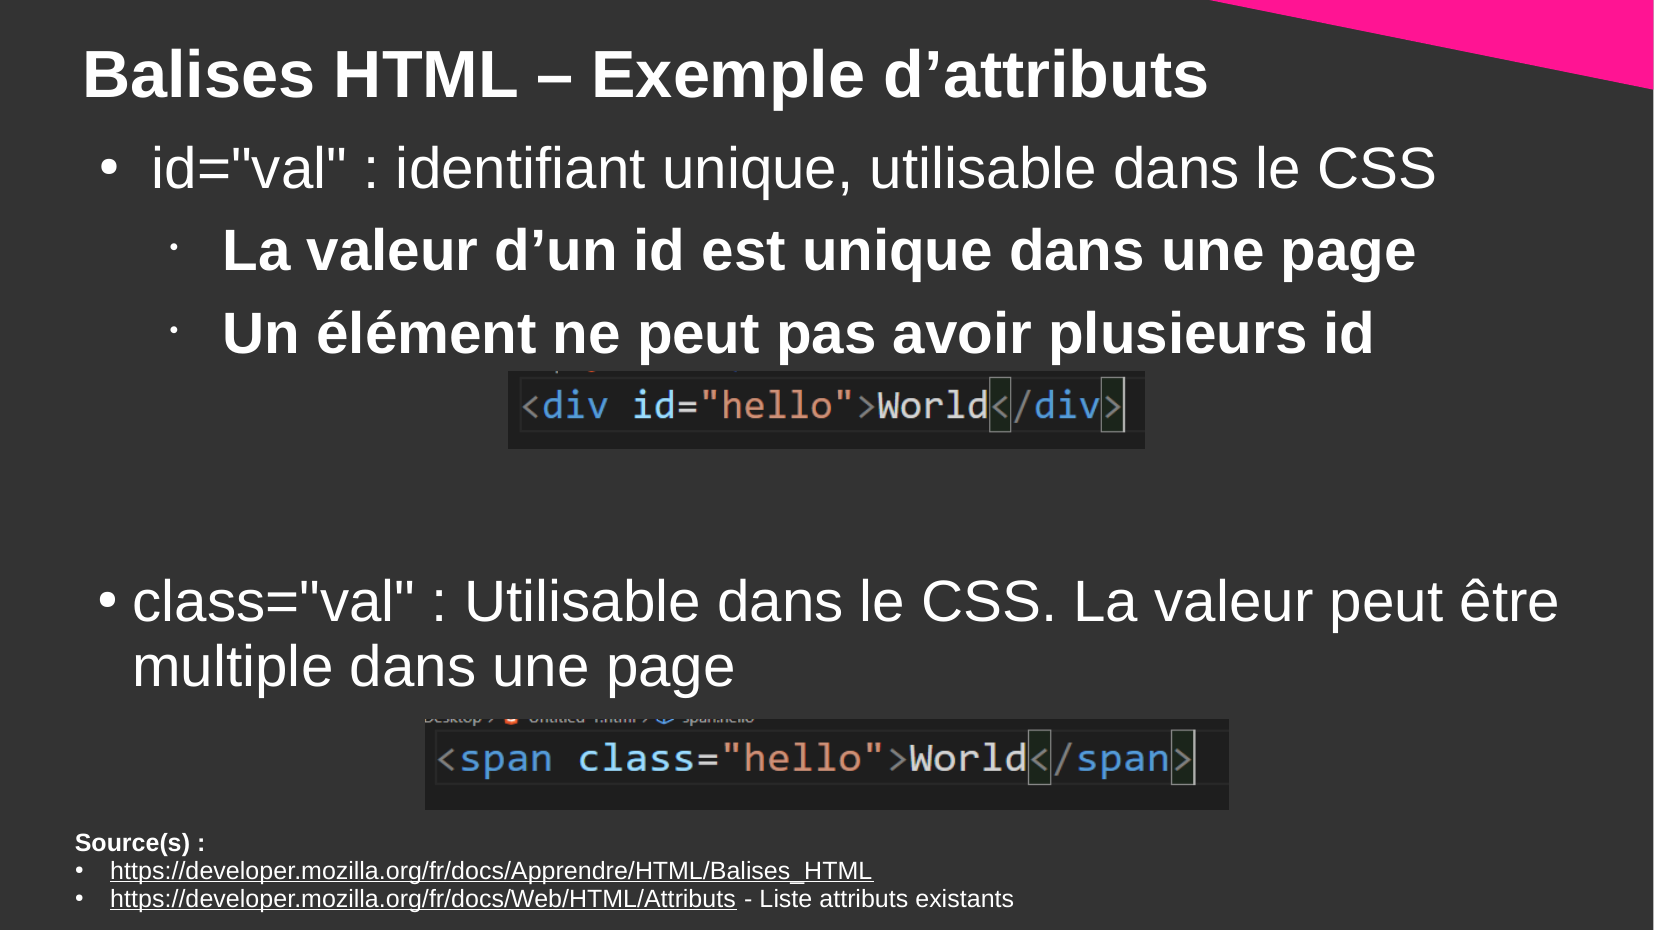

# Balises HTML – Exemple d’attributs
id="val" : identifiant unique, utilisable dans le CSS
La valeur d’un id est unique dans une page
Un élément ne peut pas avoir plusieurs id
class="val" : Utilisable dans le CSS. La valeur peut être multiple dans une page
Source(s) :
https://developer.mozilla.org/fr/docs/Apprendre/HTML/Balises_HTML
https://developer.mozilla.org/fr/docs/Web/HTML/Attributs - Liste attributs existants